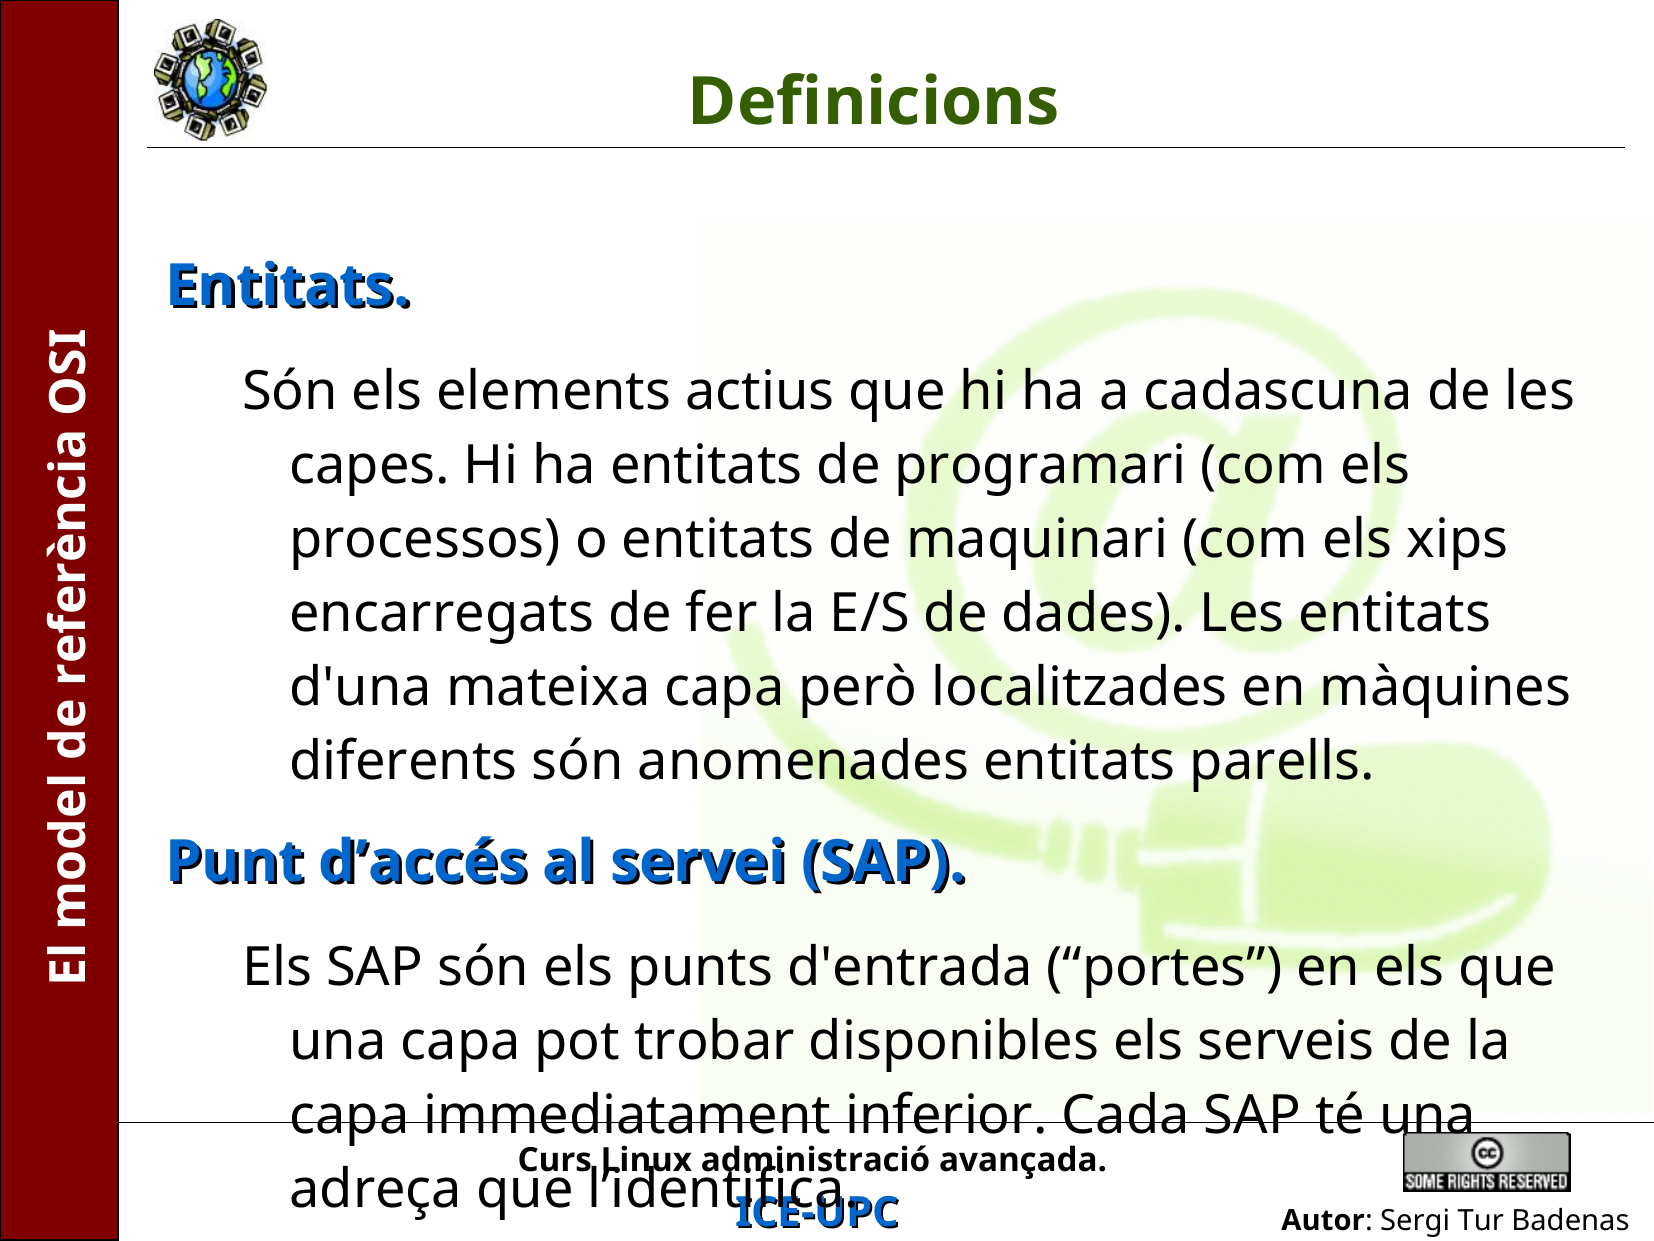

# Definicions
Entitats.
Són els elements actius que hi ha a cadascuna de les capes. Hi ha entitats de programari (com els processos) o entitats de maquinari (com els xips encarregats de fer la E/S de dades). Les entitats d'una mateixa capa però localitzades en màquines diferents són anomenades entitats parells.
Punt d’accés al servei (SAP).
Els SAP són els punts d'entrada (“portes”) en els que una capa pot trobar disponibles els serveis de la capa immediatament inferior. Cada SAP té una adreça que l’identifica.